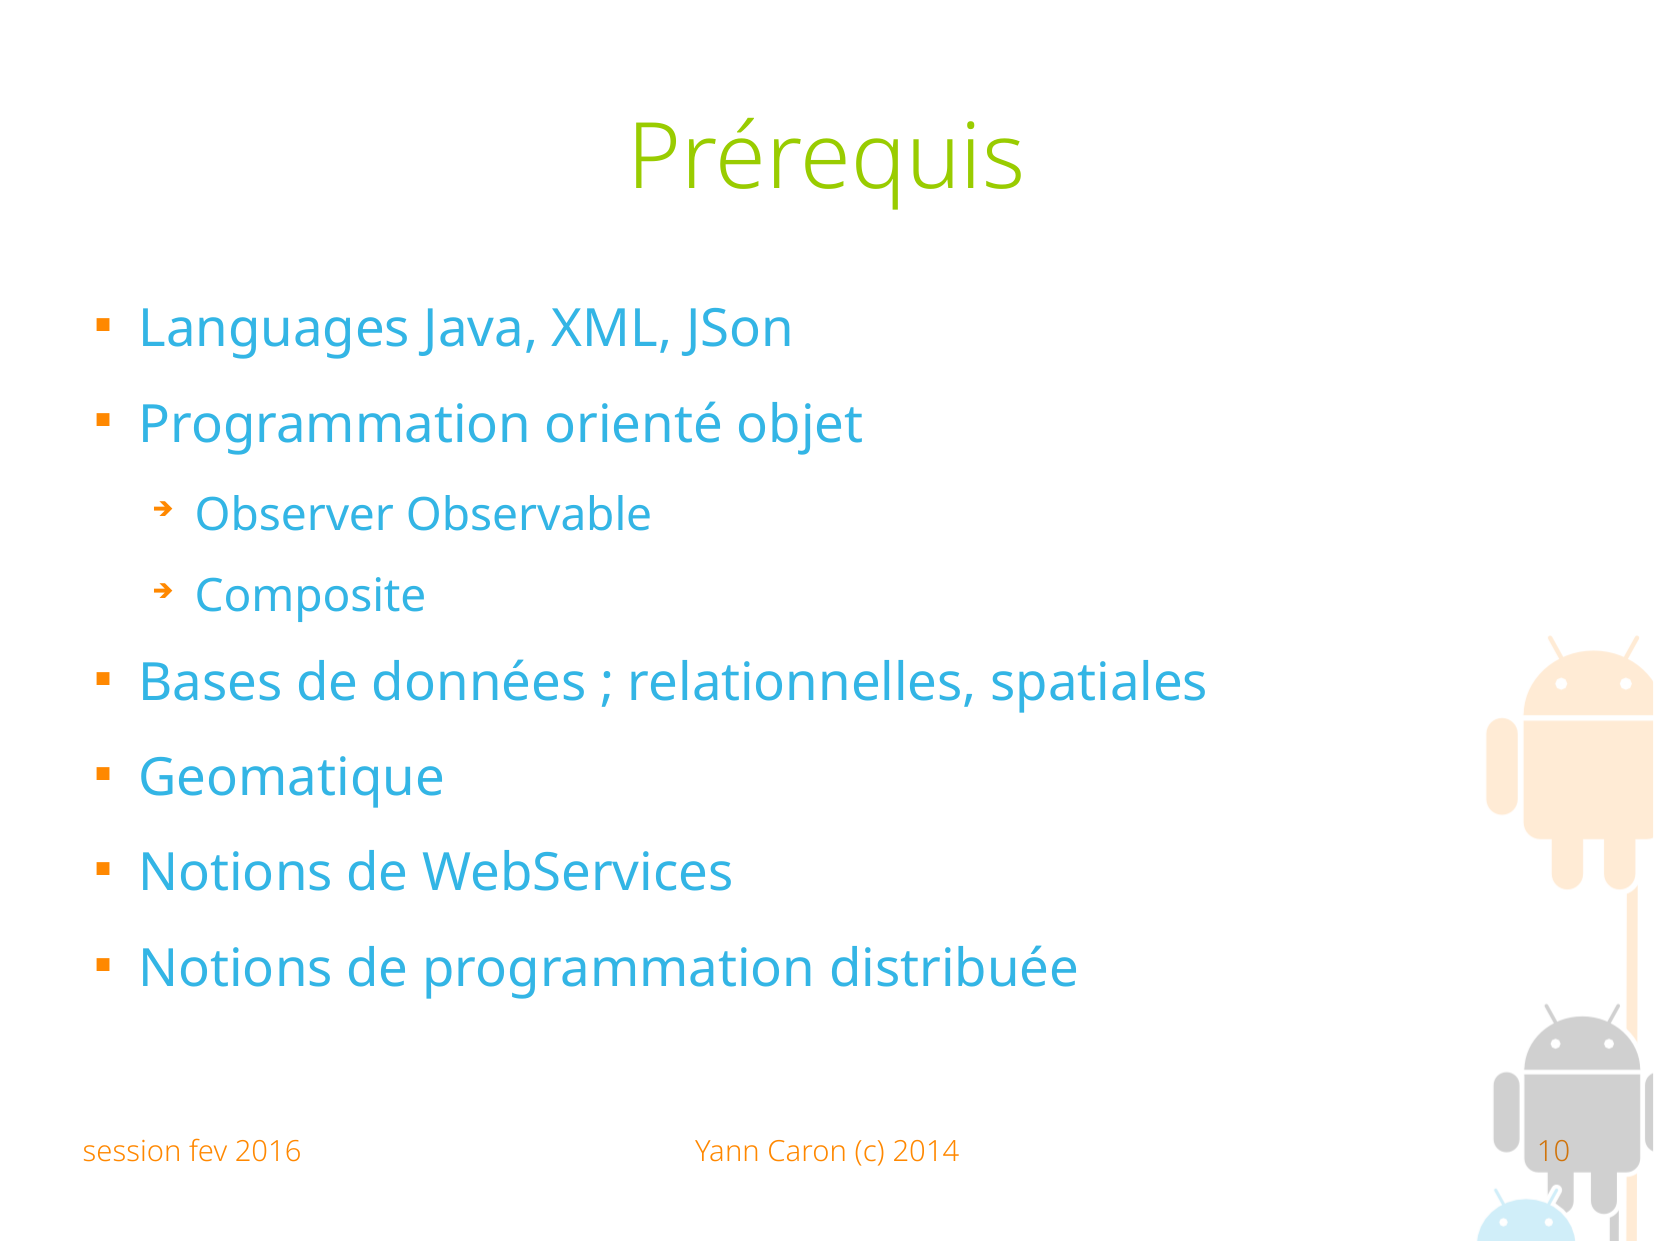

# Prérequis
Languages Java, XML, JSon
Programmation orienté objet
Observer Observable
Composite
Bases de données ; relationnelles, spatiales
Geomatique
Notions de WebServices
Notions de programmation distribuée
session fev 2016
Yann Caron (c) 2014
10